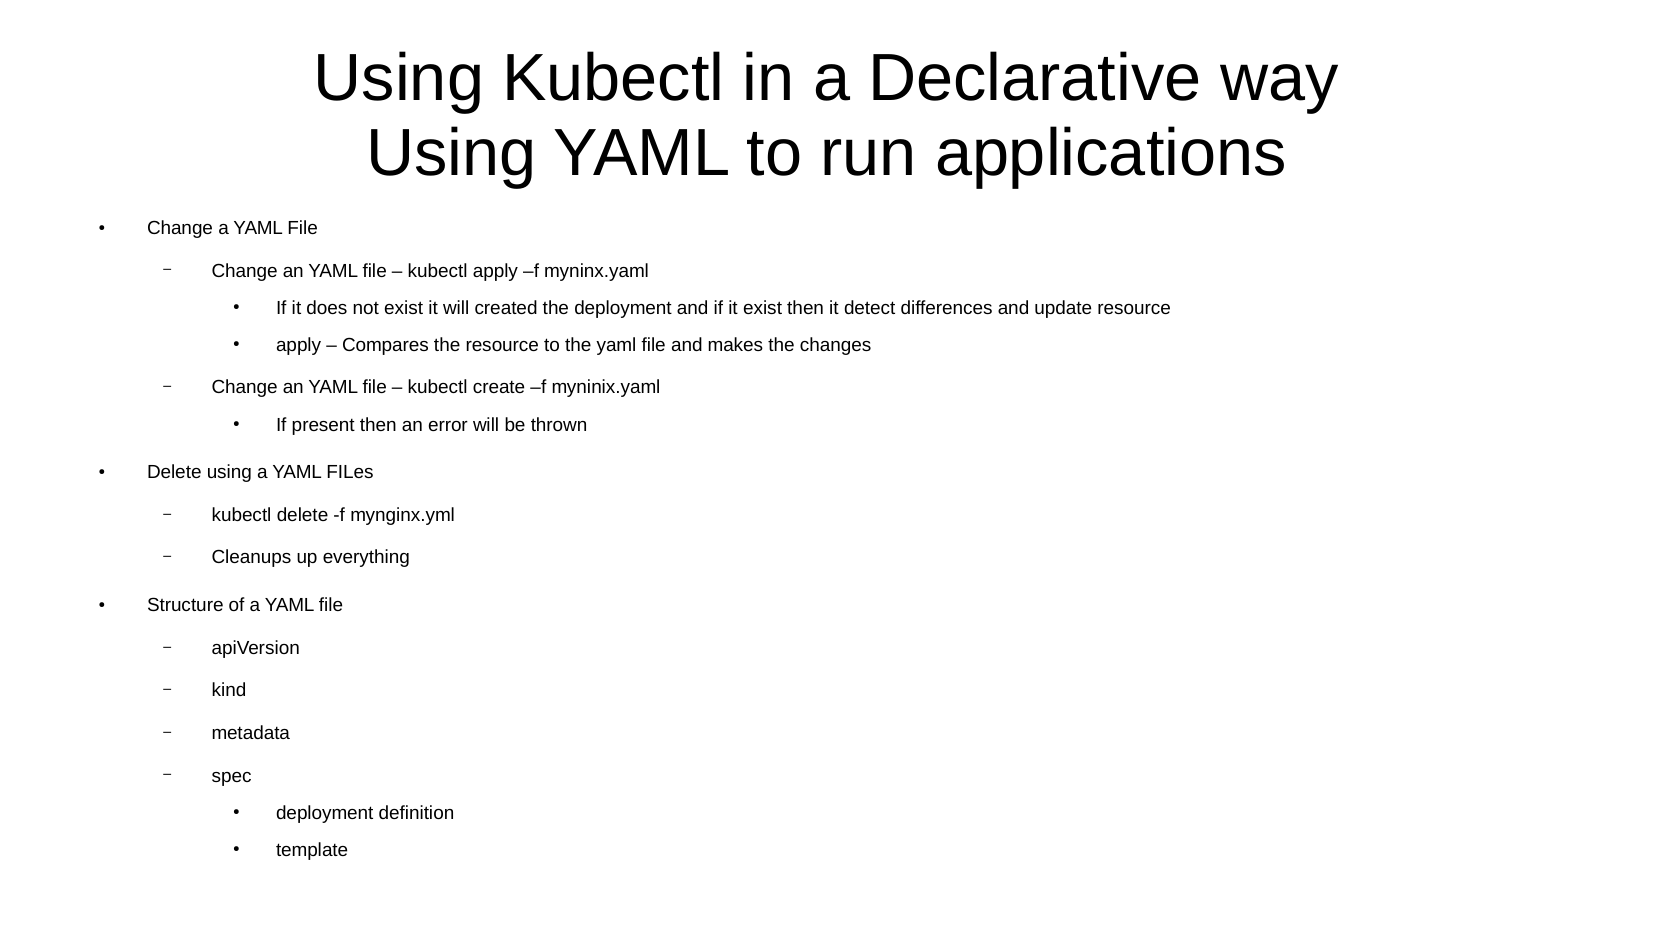

# Using Kubectl in a Declarative way Using YAML to run applications
Change a YAML File
Change an YAML file – kubectl apply –f myninx.yaml
If it does not exist it will created the deployment and if it exist then it detect differences and update resource
apply – Compares the resource to the yaml file and makes the changes
Change an YAML file – kubectl create –f myninix.yaml
If present then an error will be thrown
Delete using a YAML FILes
kubectl delete -f mynginx.yml
Cleanups up everything
Structure of a YAML file
apiVersion
kind
metadata
spec
deployment definition
template